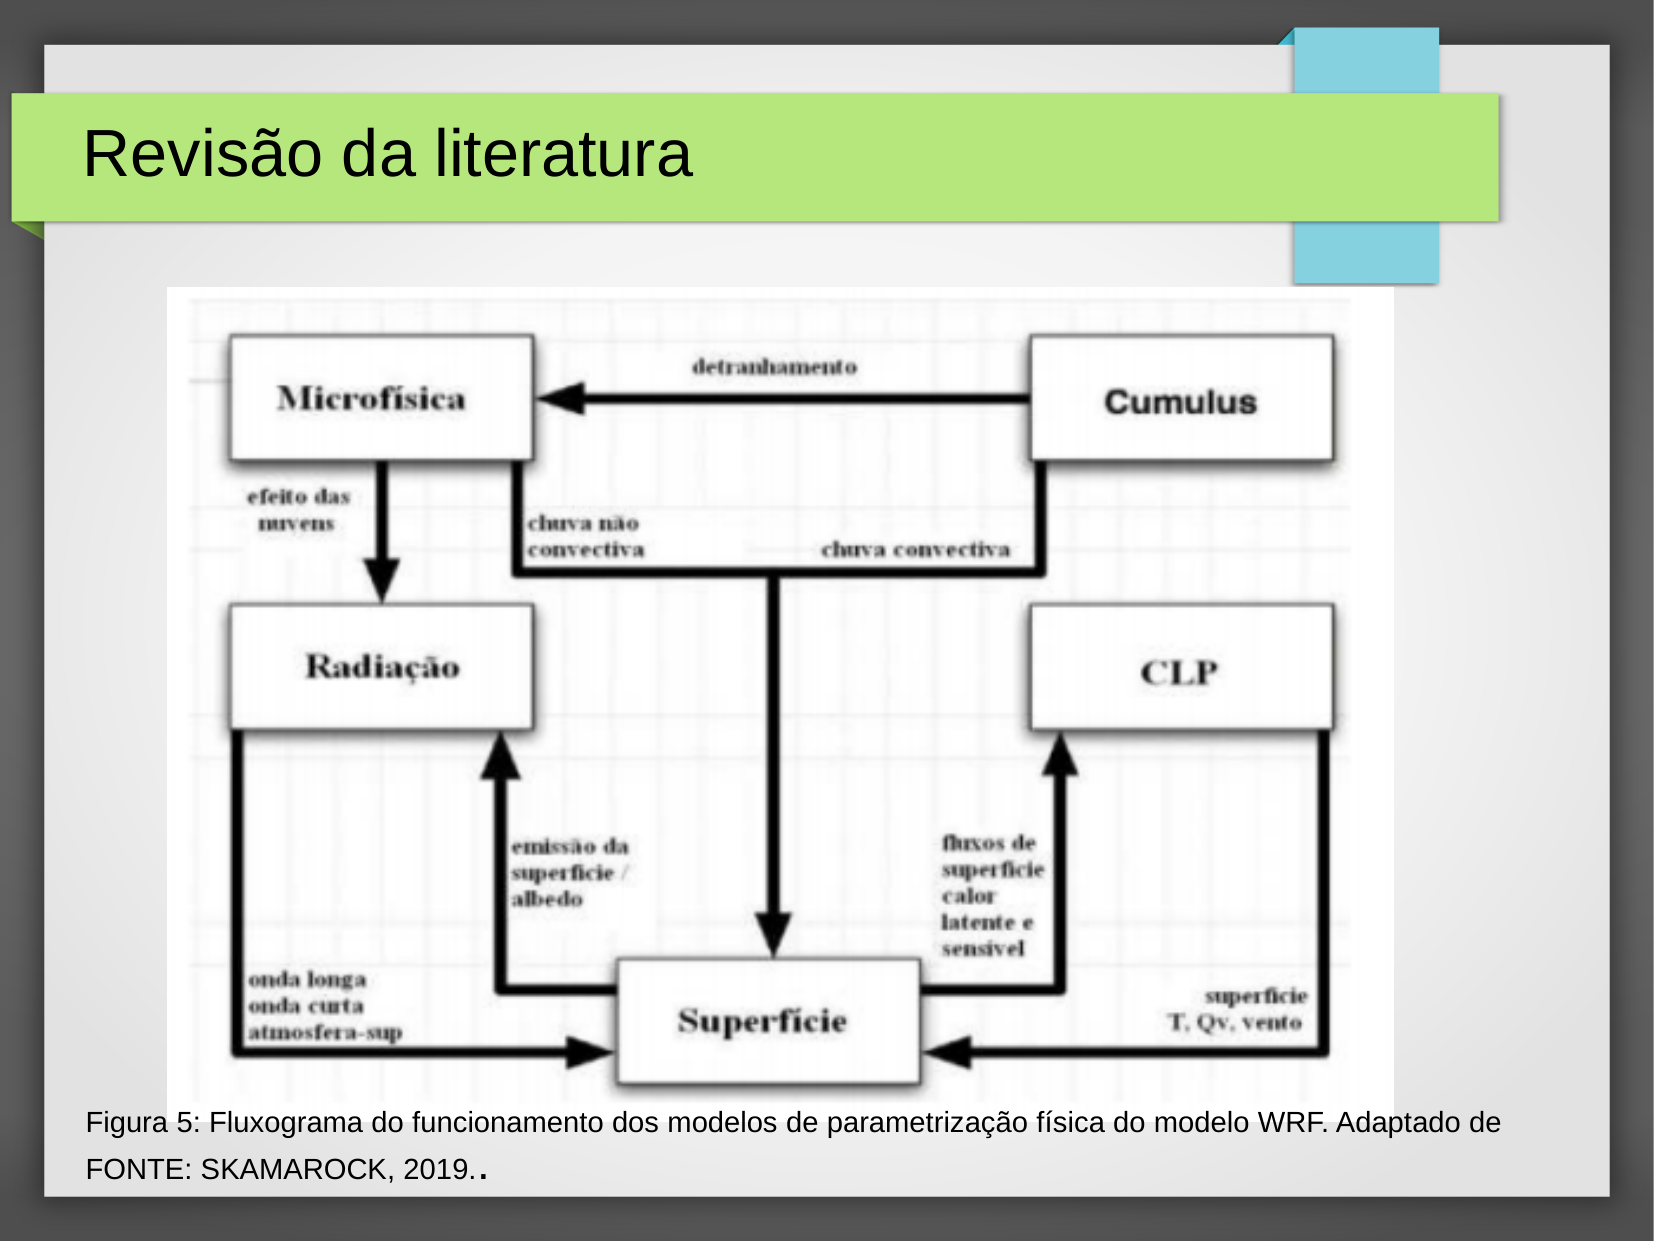

# Revisão da literatura
Figura 5: Fluxograma do funcionamento dos modelos de parametrização física do modelo WRF. Adaptado de FONTE: SKAMAROCK, 2019..